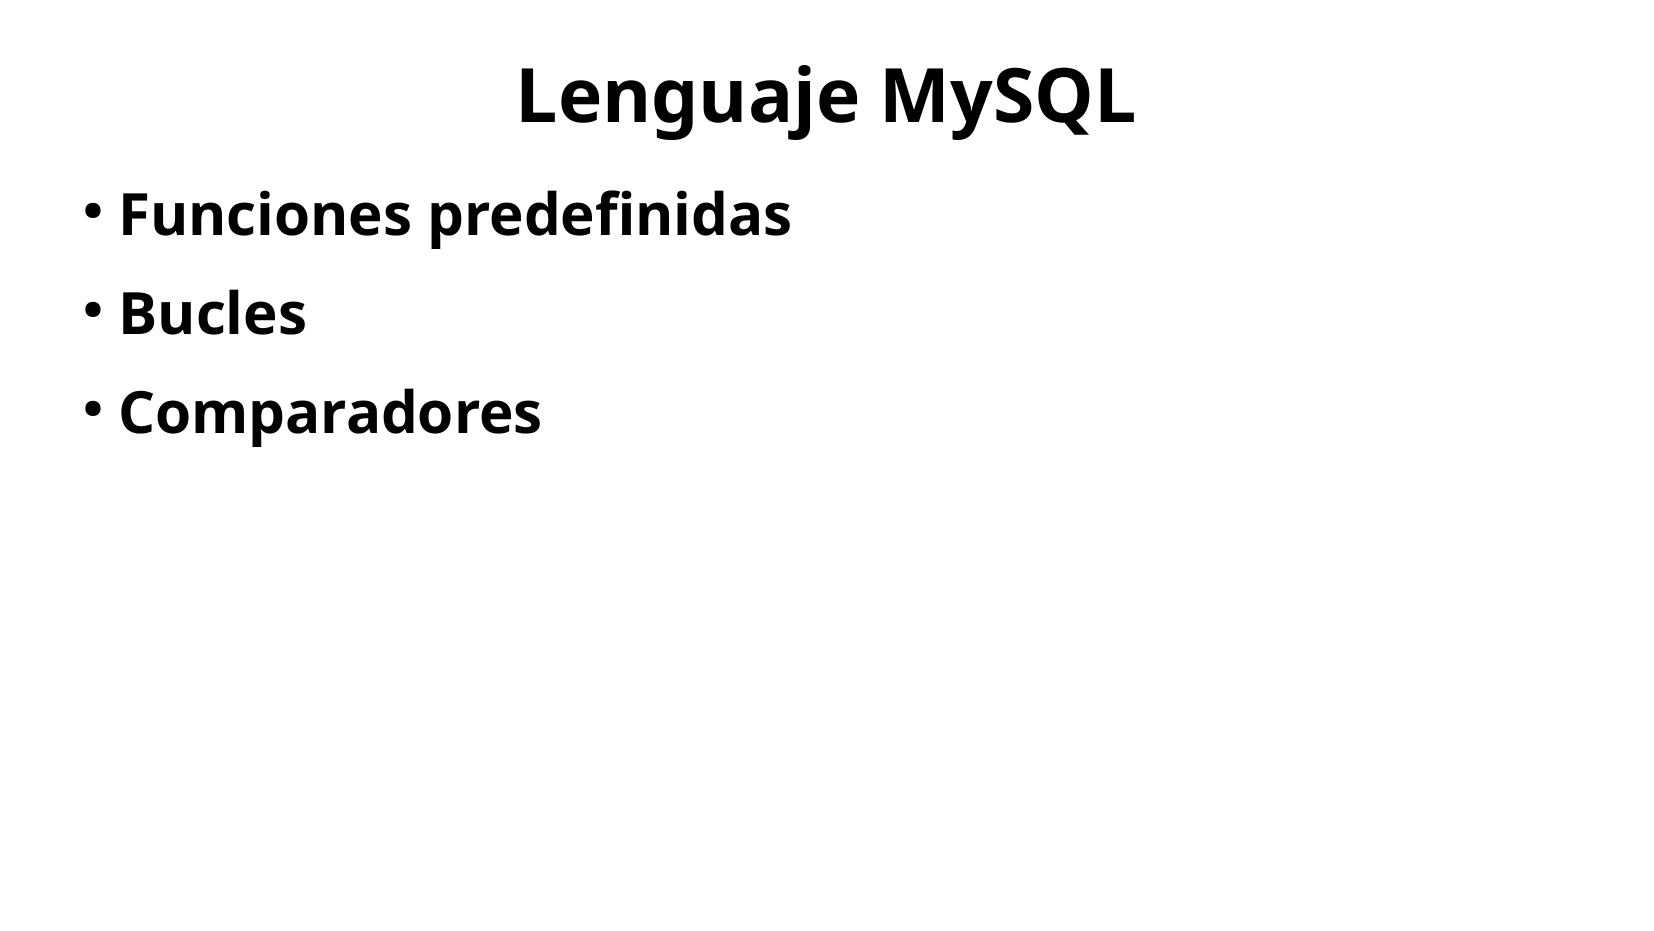

# Lenguaje MySQL
 Funciones predefinidas
 Bucles
 Comparadores